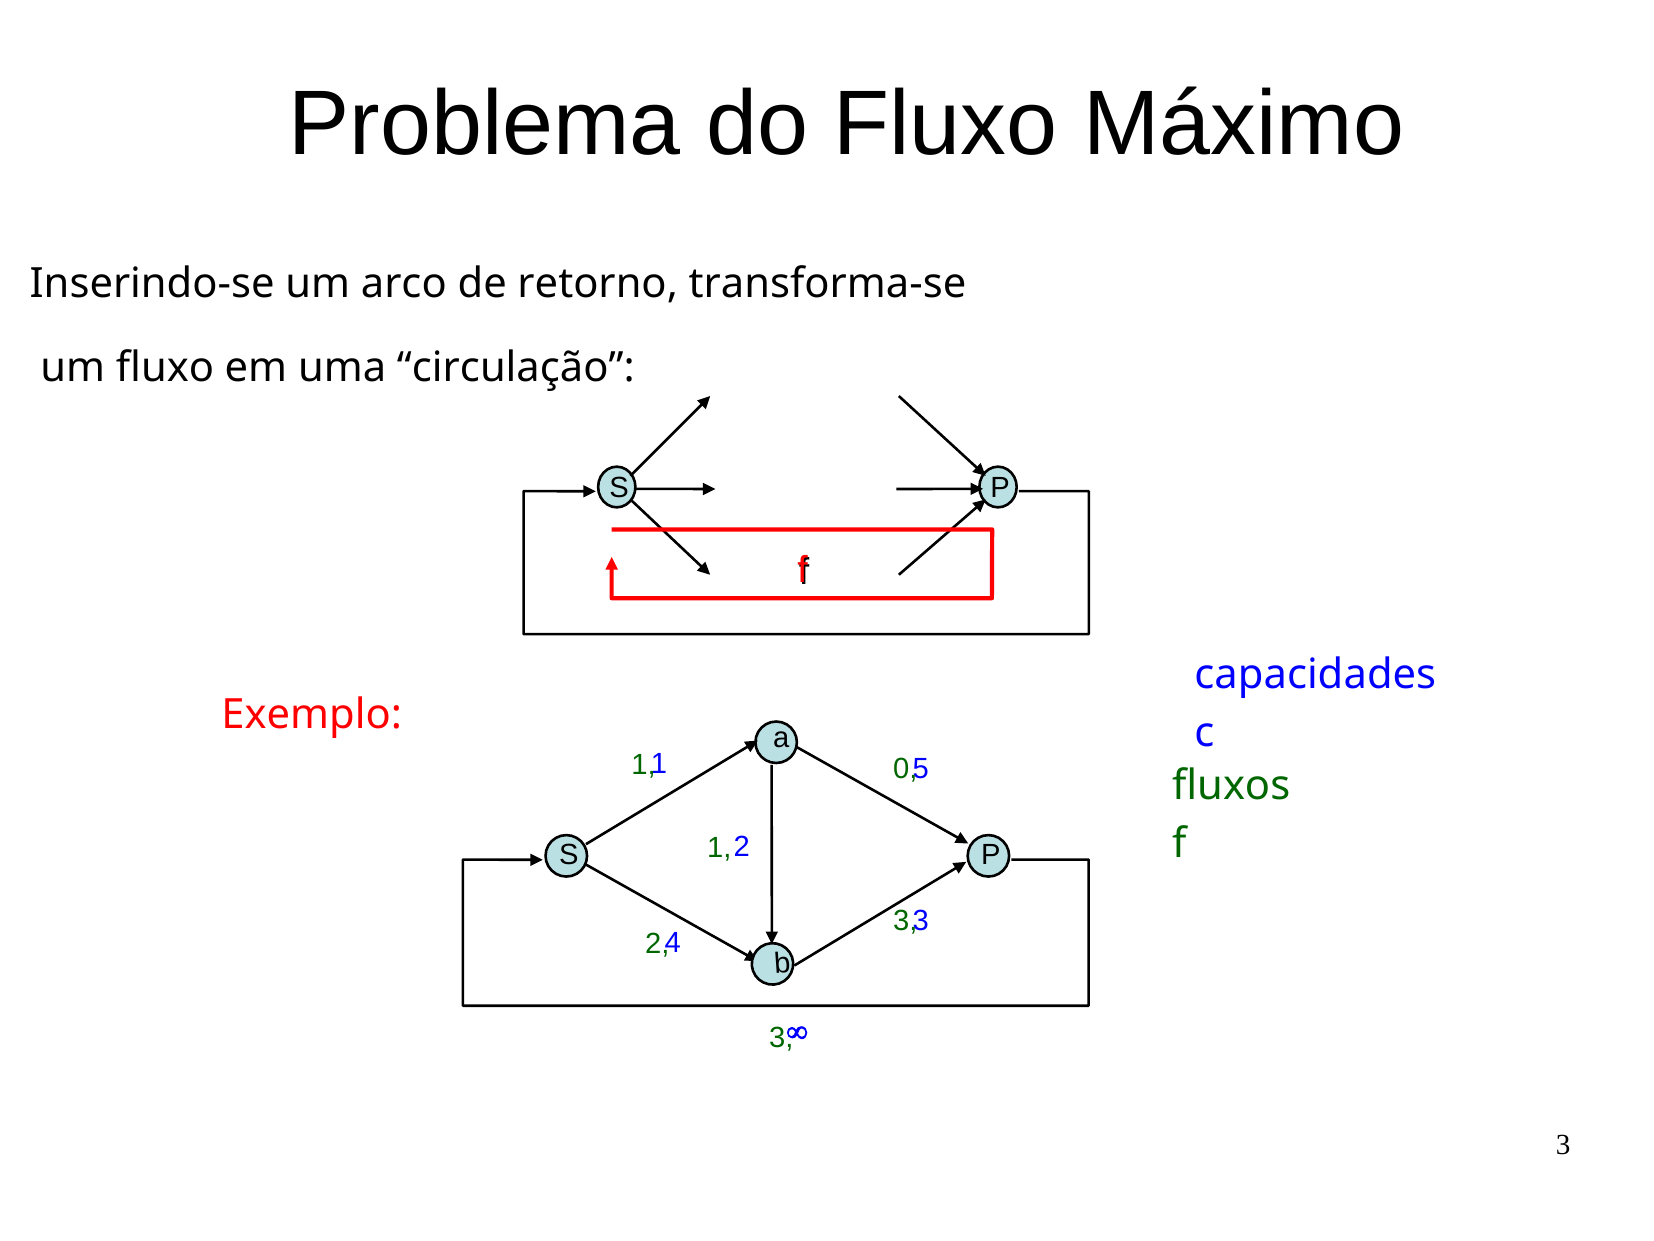

# Problema do Fluxo Máximo
Inserindo-se um arco de retorno, transforma-se
 um fluxo em uma “circulação”:
S
P
f
capacidades c
Exemplo:
a
S
P
b
1
1,
0,
5
fluxos f
2
1,
3,
3
4
2,

3,
3